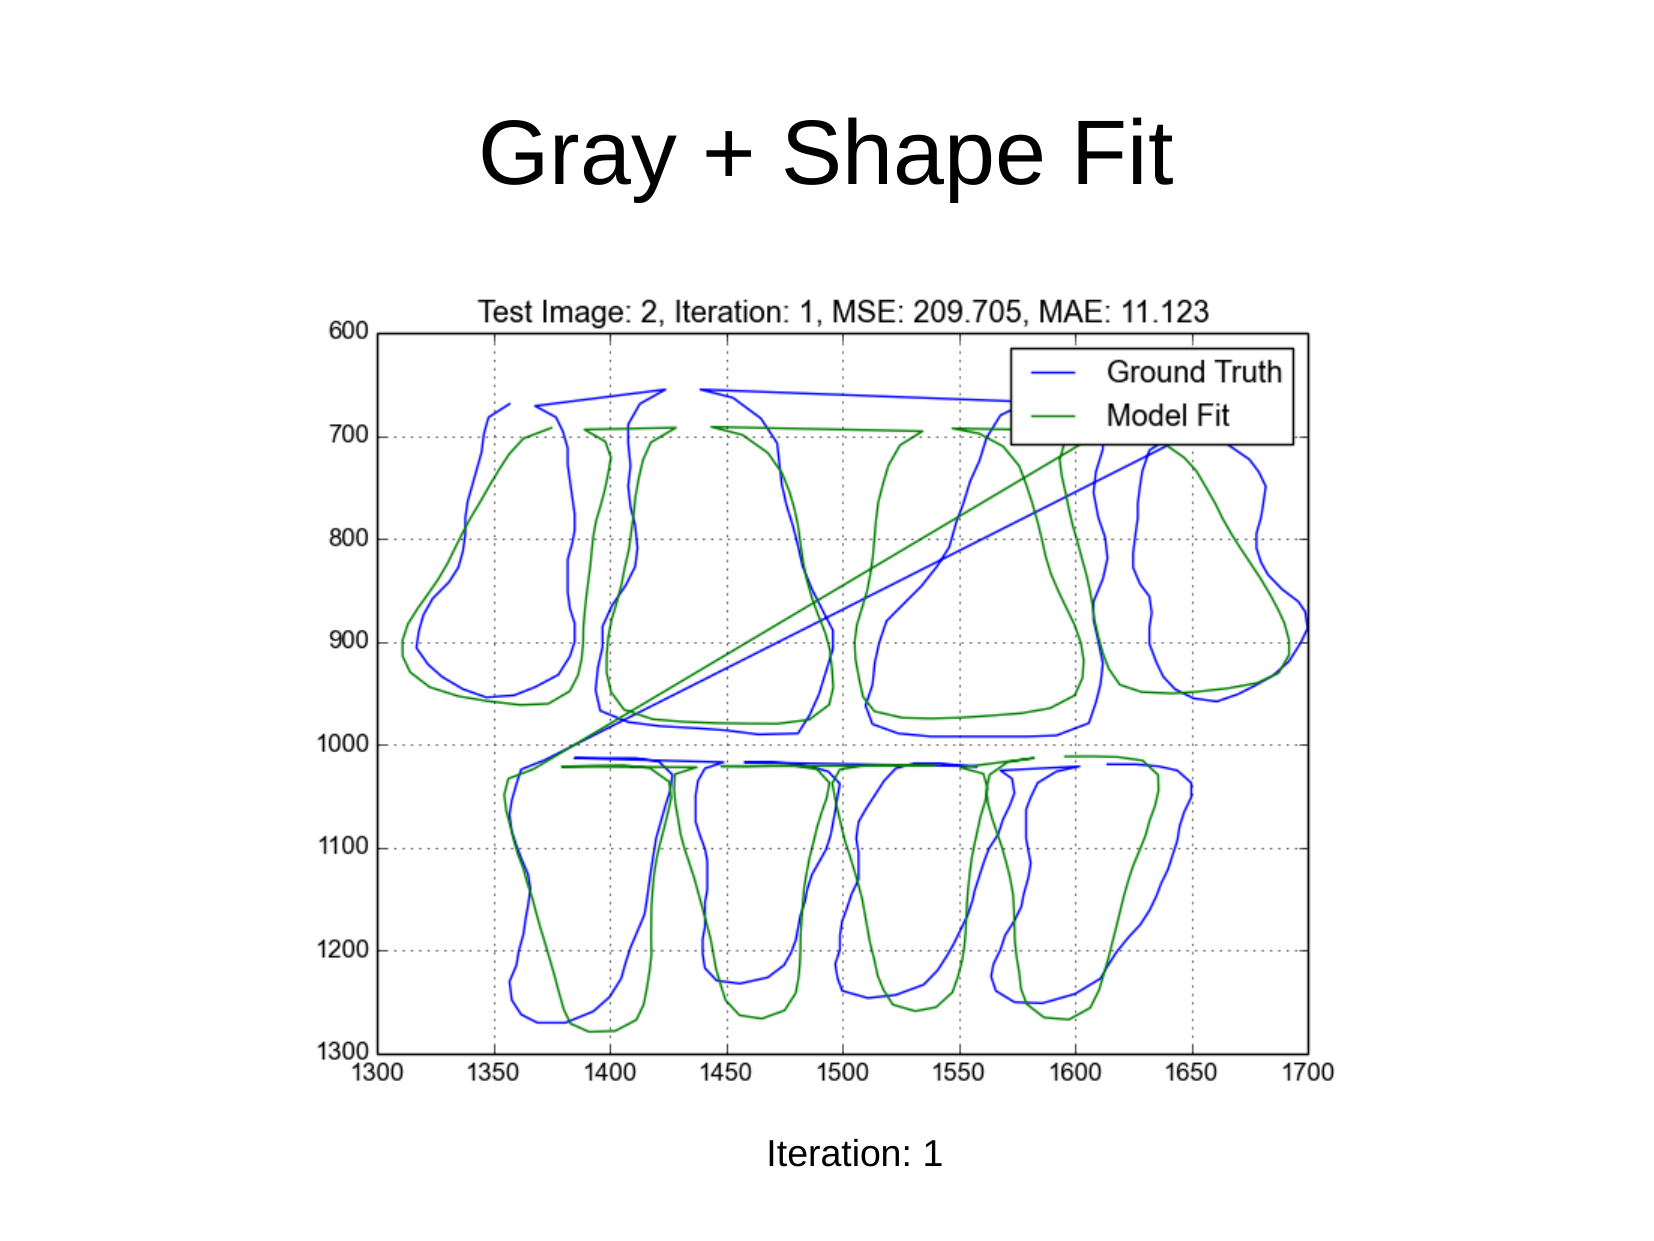

# Gray + Shape Fit
Iteration: 1